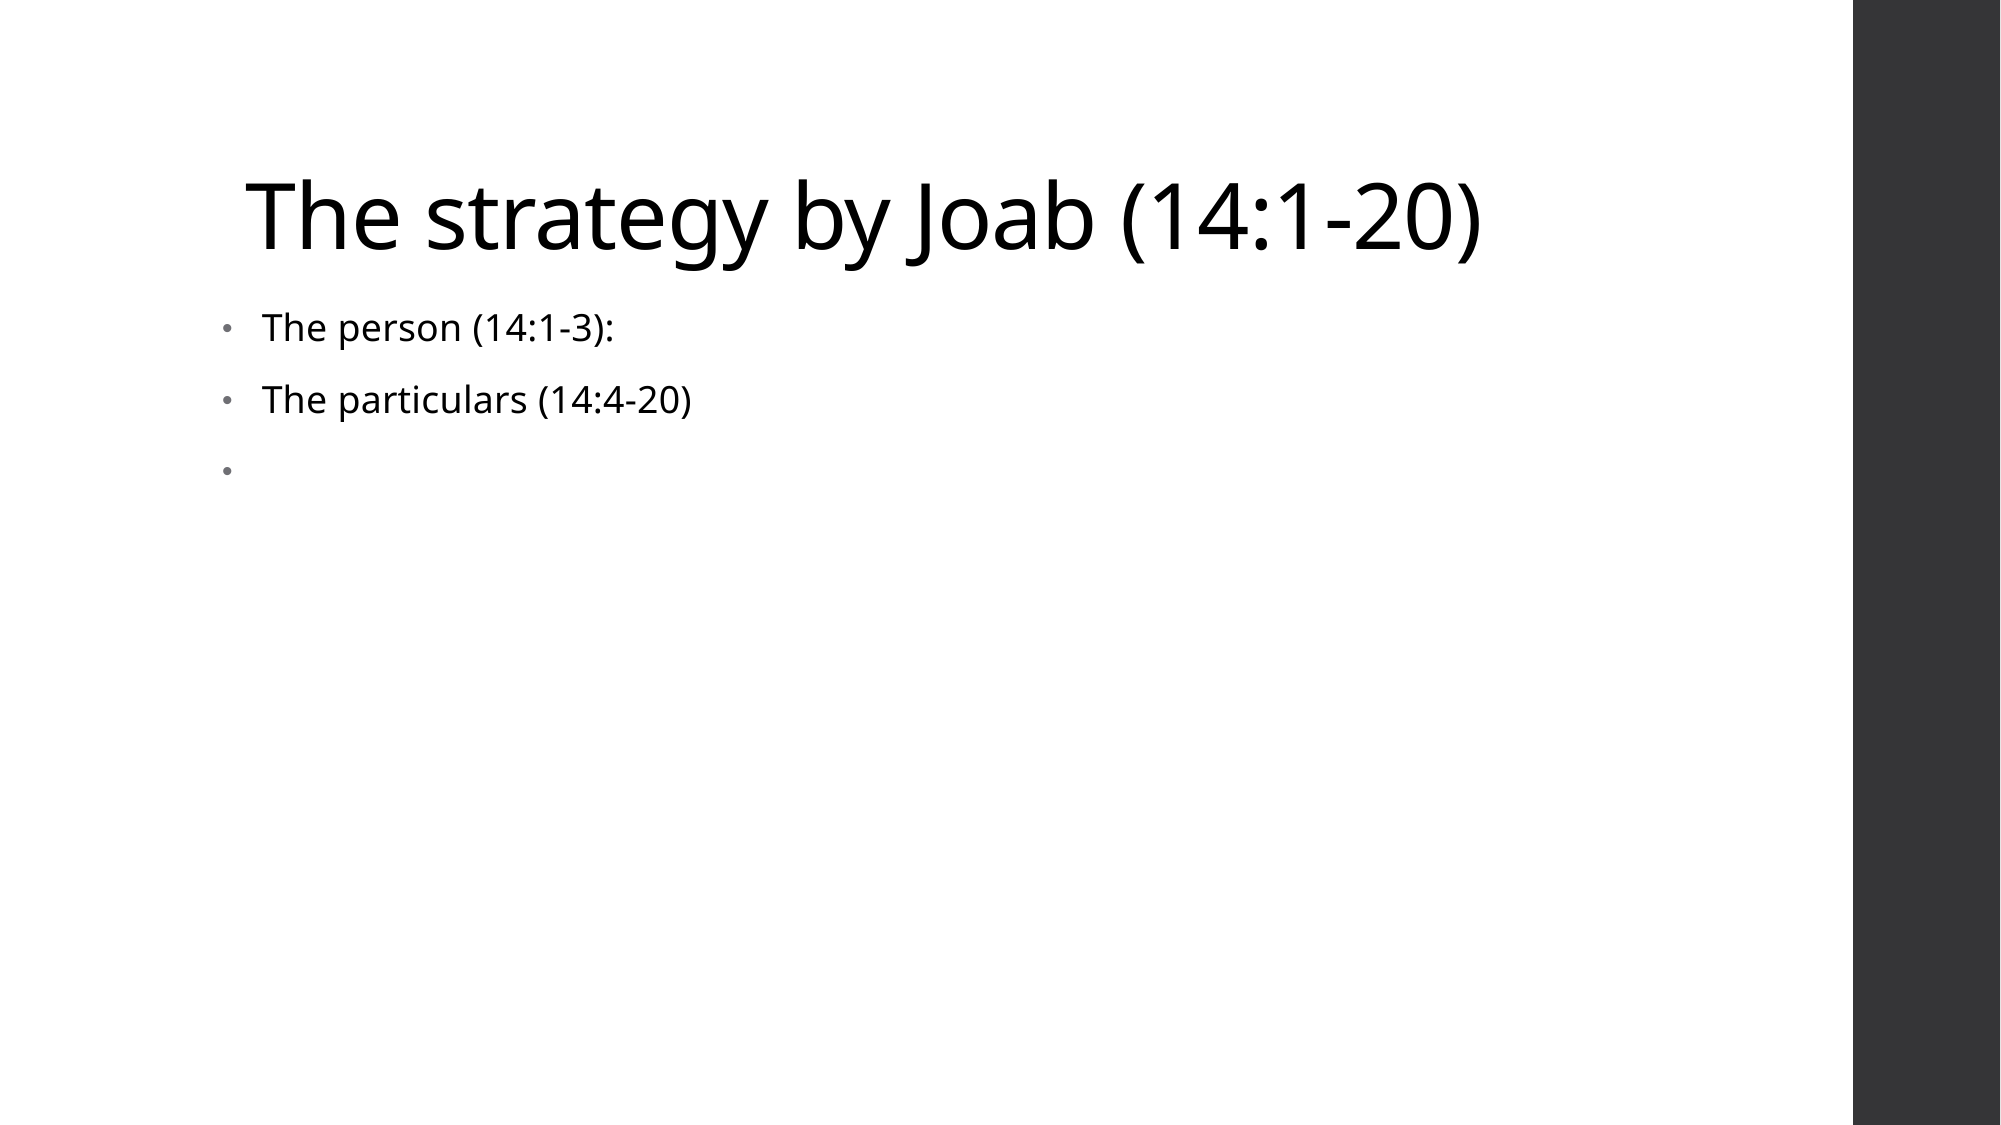

# The strategy by Joab (14:1-20)
 The person (14:1-3):
 The particulars (14:4-20)